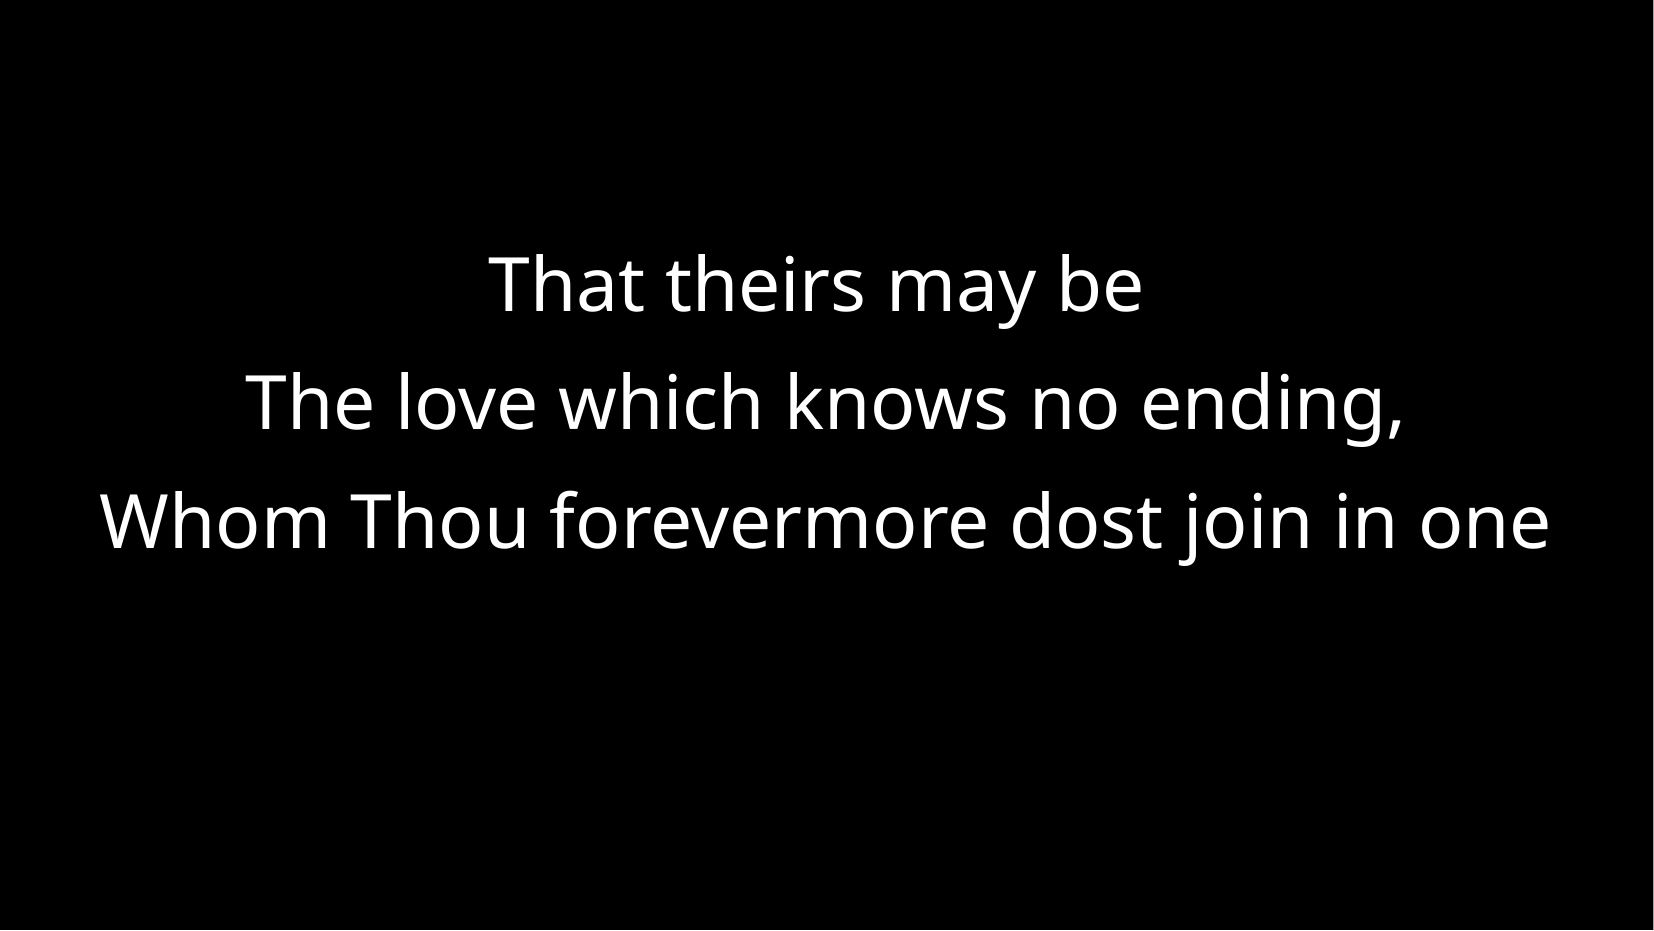

#
That theirs may be
The love which knows no ending,
Whom Thou forevermore dost join in one